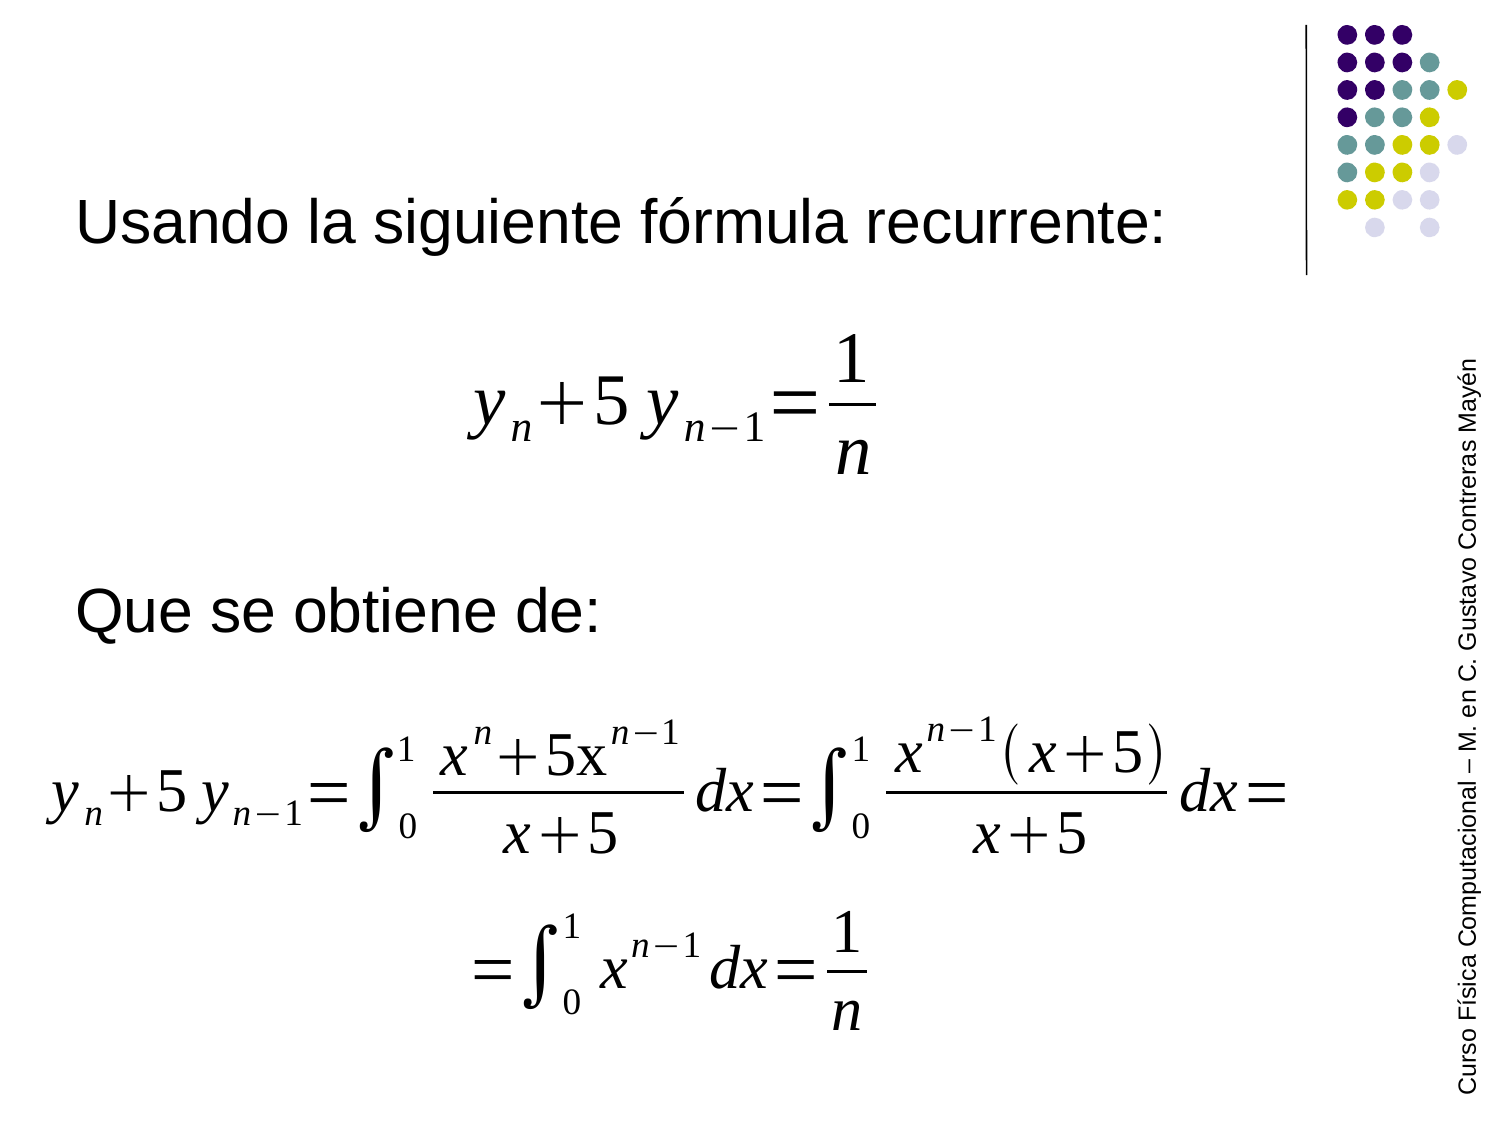

#
Usando la siguiente fórmula recurrente:
Que se obtiene de:
|